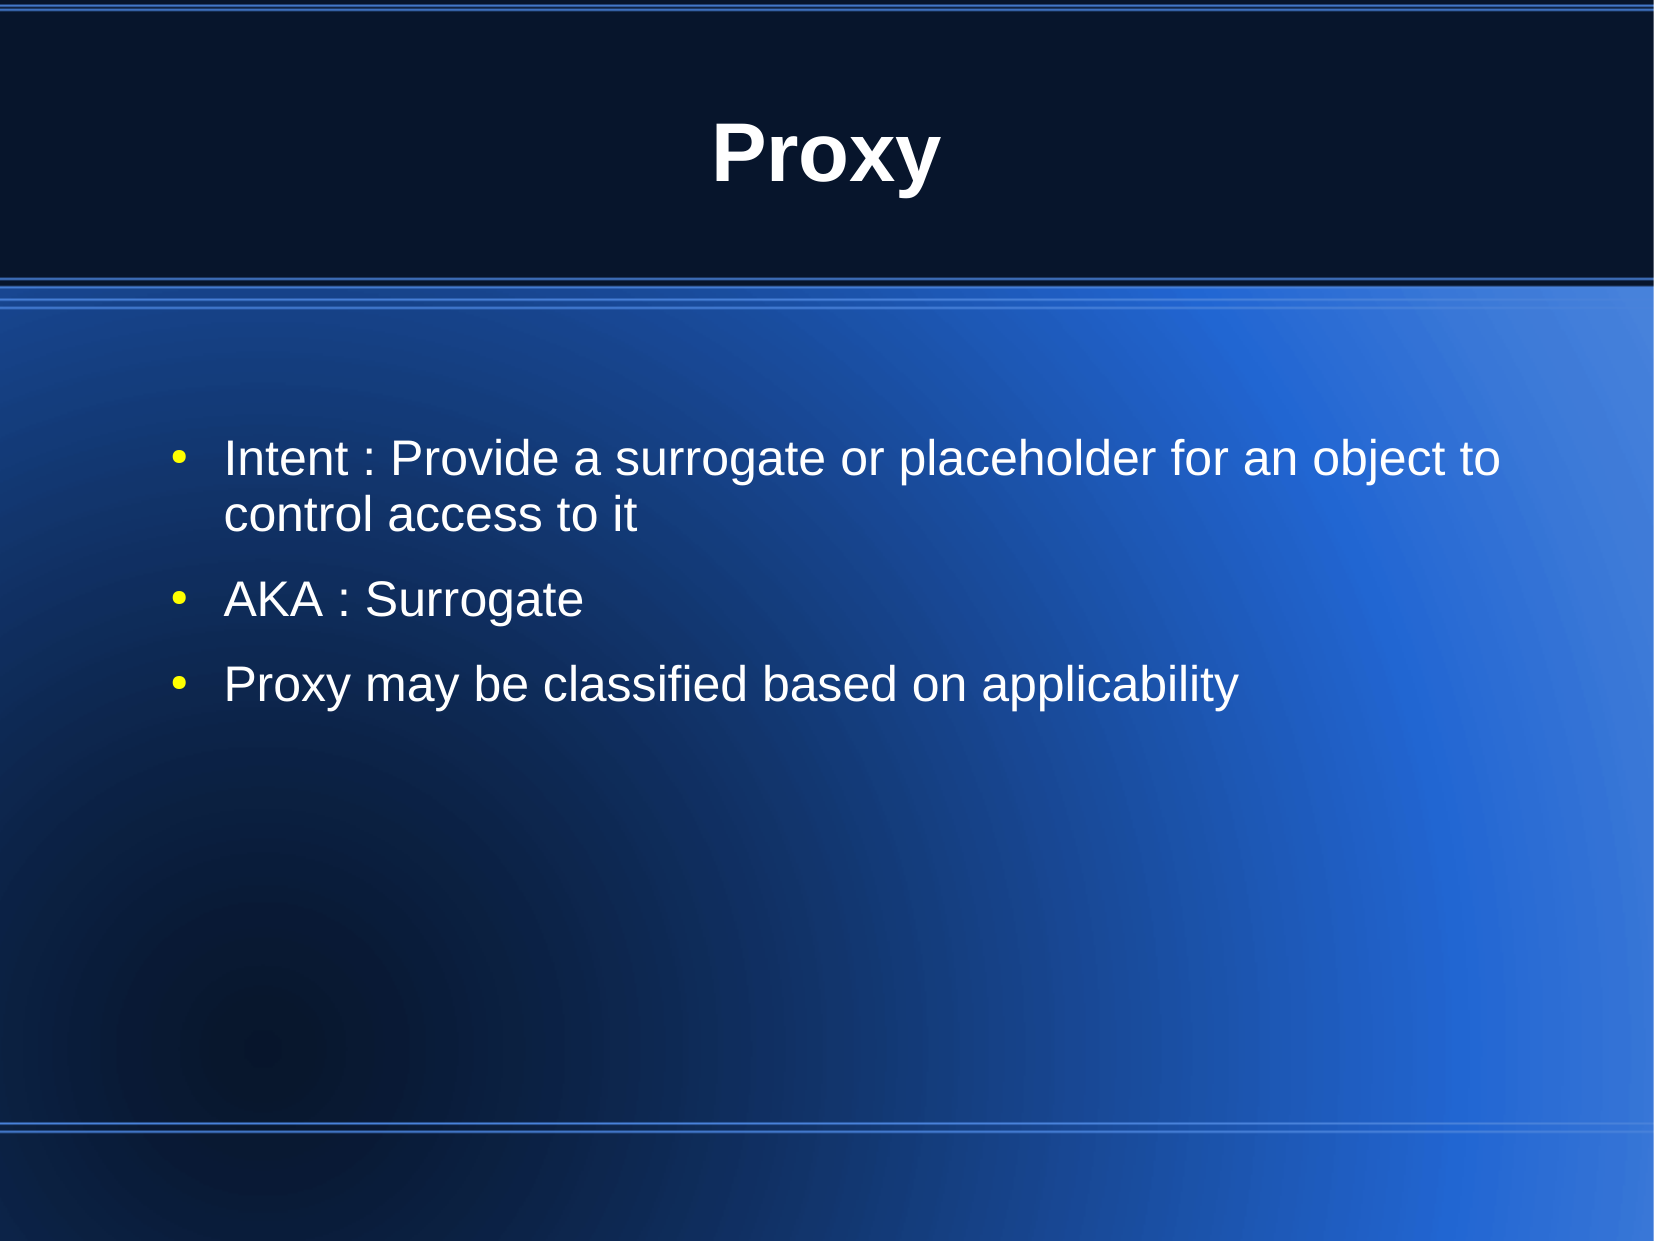

# Proxy
Intent : Provide a surrogate or placeholder for an object to control access to it
AKA : Surrogate
Proxy may be classified based on applicability